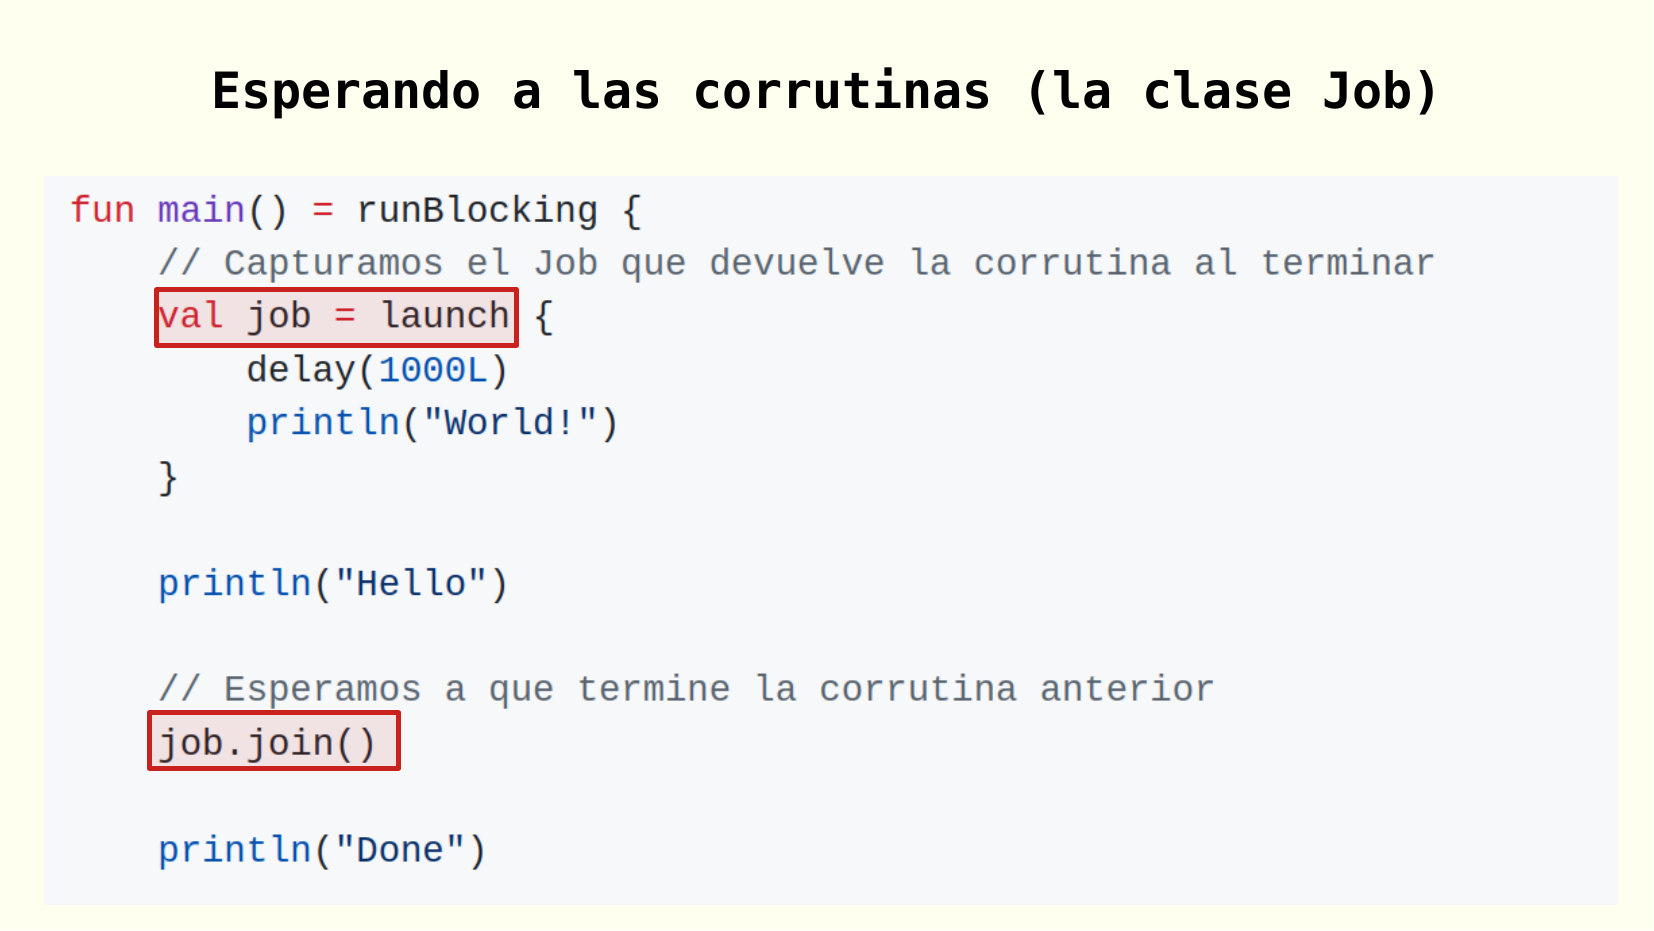

# Esperando a las corrutinas (la clase Job)